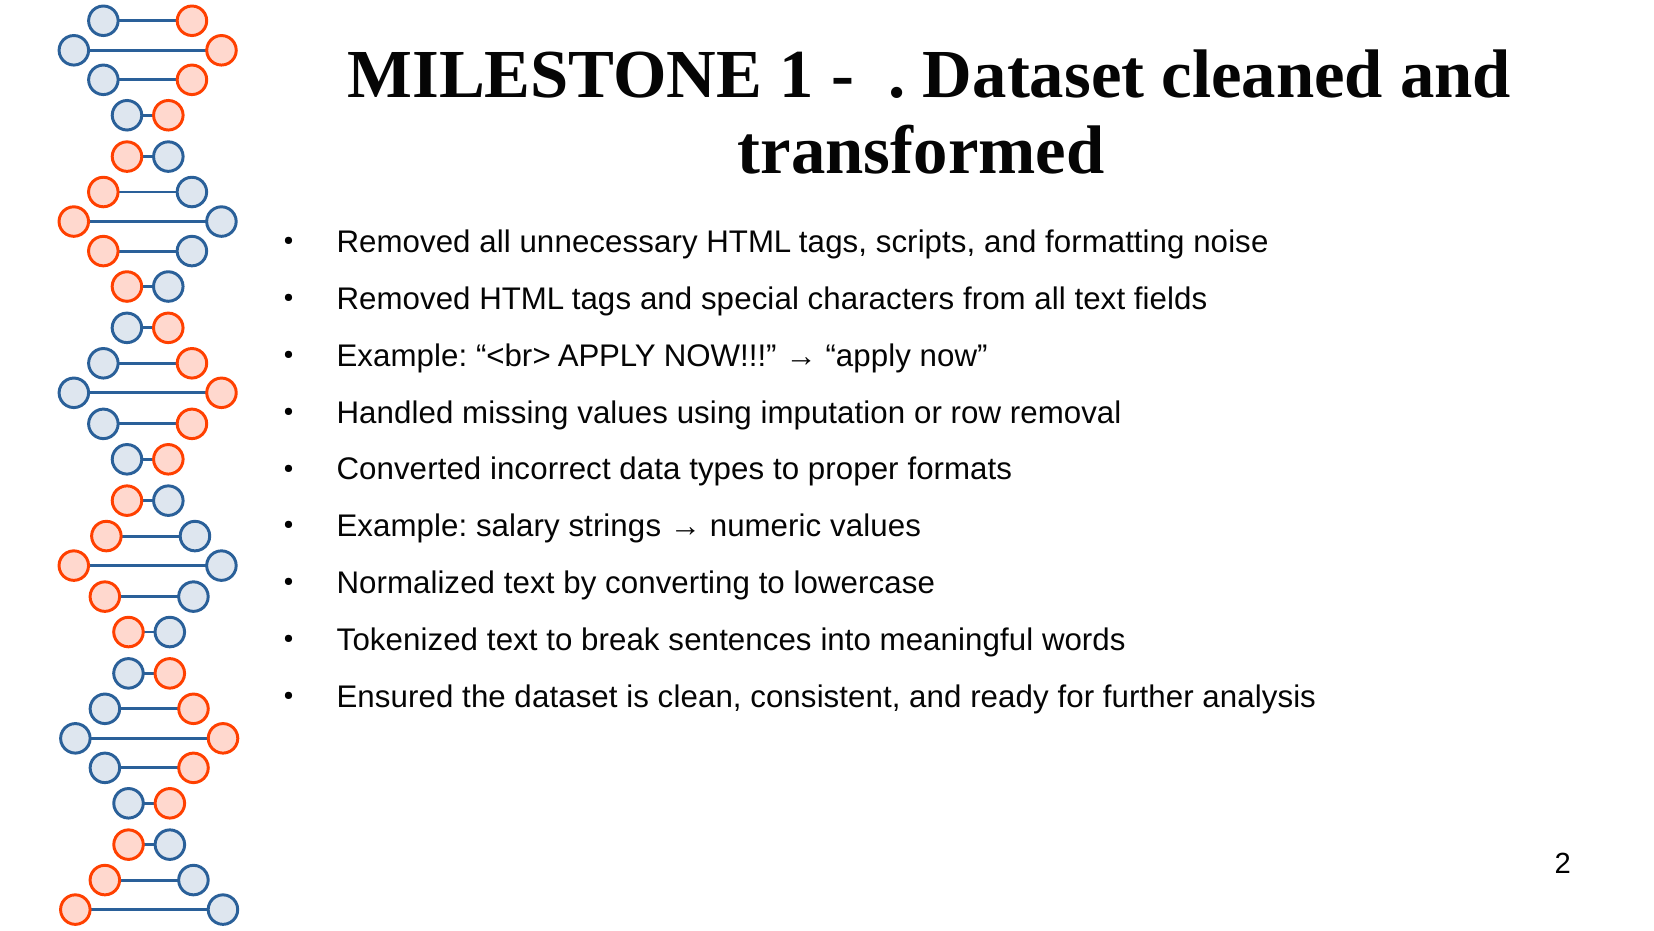

# MILESTONE 1 - . Dataset cleaned and transformed
Removed all unnecessary HTML tags, scripts, and formatting noise
Removed HTML tags and special characters from all text fields
Example: “<br> APPLY NOW!!!” → “apply now”
Handled missing values using imputation or row removal
Converted incorrect data types to proper formats
Example: salary strings → numeric values
Normalized text by converting to lowercase
Tokenized text to break sentences into meaningful words
Ensured the dataset is clean, consistent, and ready for further analysis
2